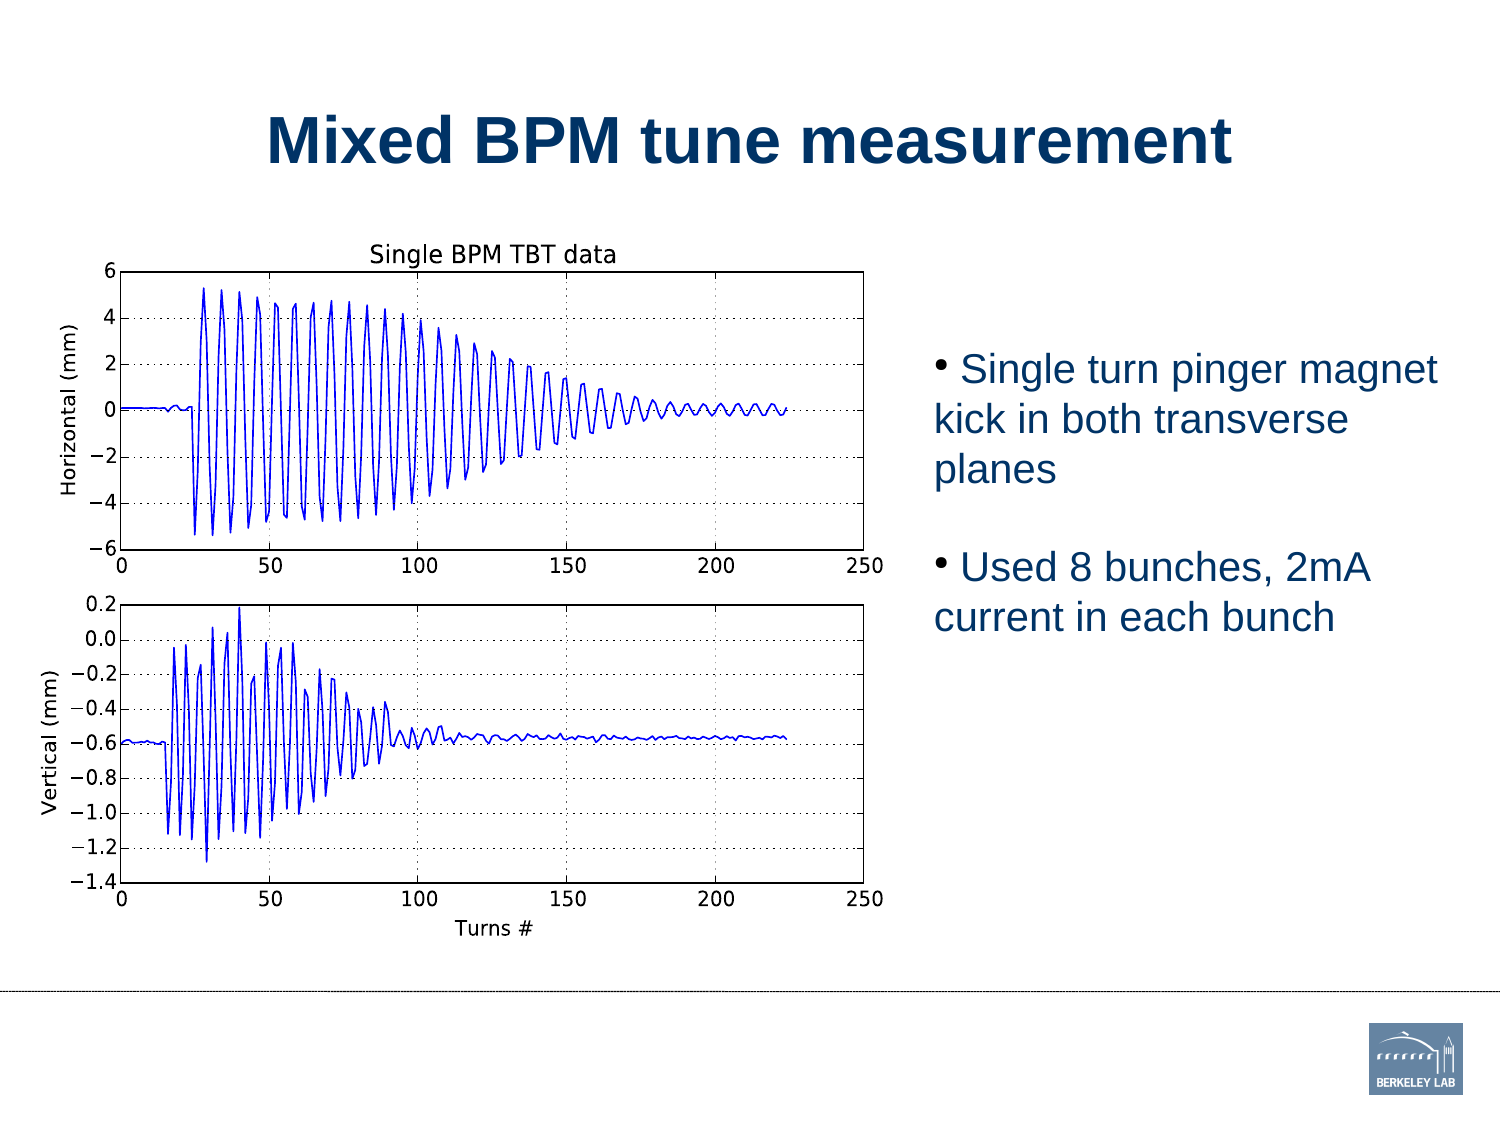

# Mixed BPM tune measurement
 Single turn pinger magnet kick in both transverse planes
 Used 8 bunches, 2mA current in each bunch